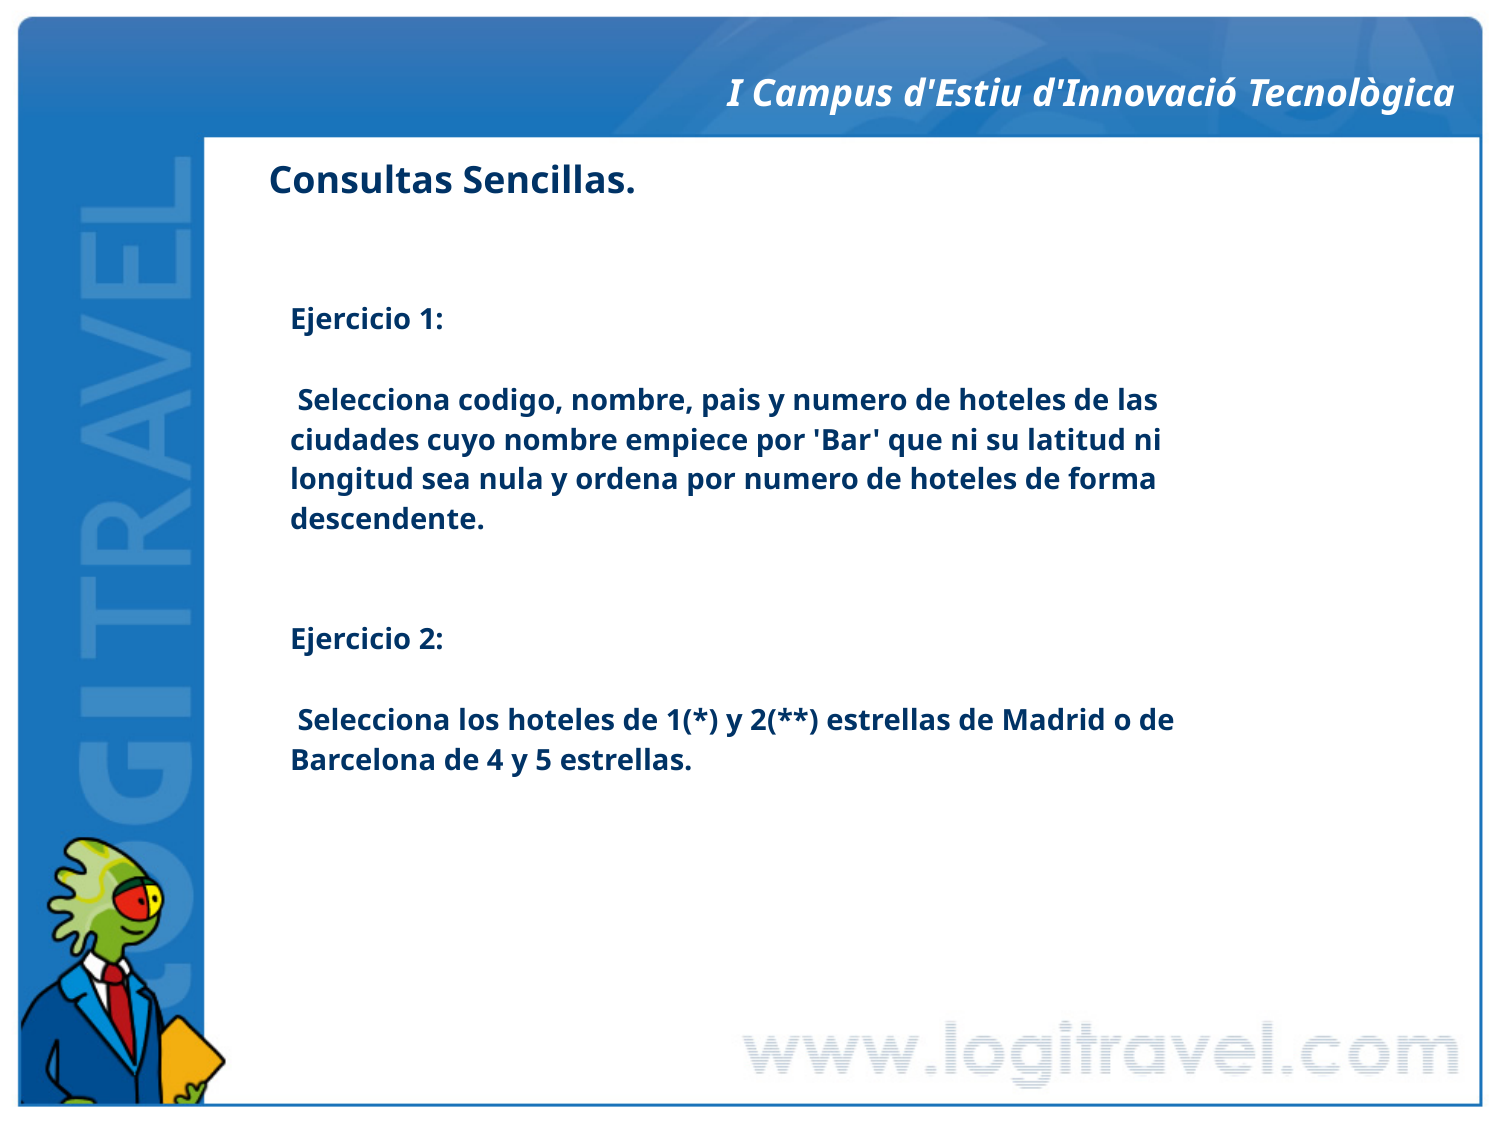

I Campus d'Estiu d'Innovació Tecnològica
Consultas Sencillas.
Ejercicio 1:
 Selecciona codigo, nombre, pais y numero de hoteles de las ciudades cuyo nombre empiece por 'Bar' que ni su latitud ni longitud sea nula y ordena por numero de hoteles de forma descendente.
Ejercicio 2:
 Selecciona los hoteles de 1(*) y 2(**) estrellas de Madrid o de Barcelona de 4 y 5 estrellas.